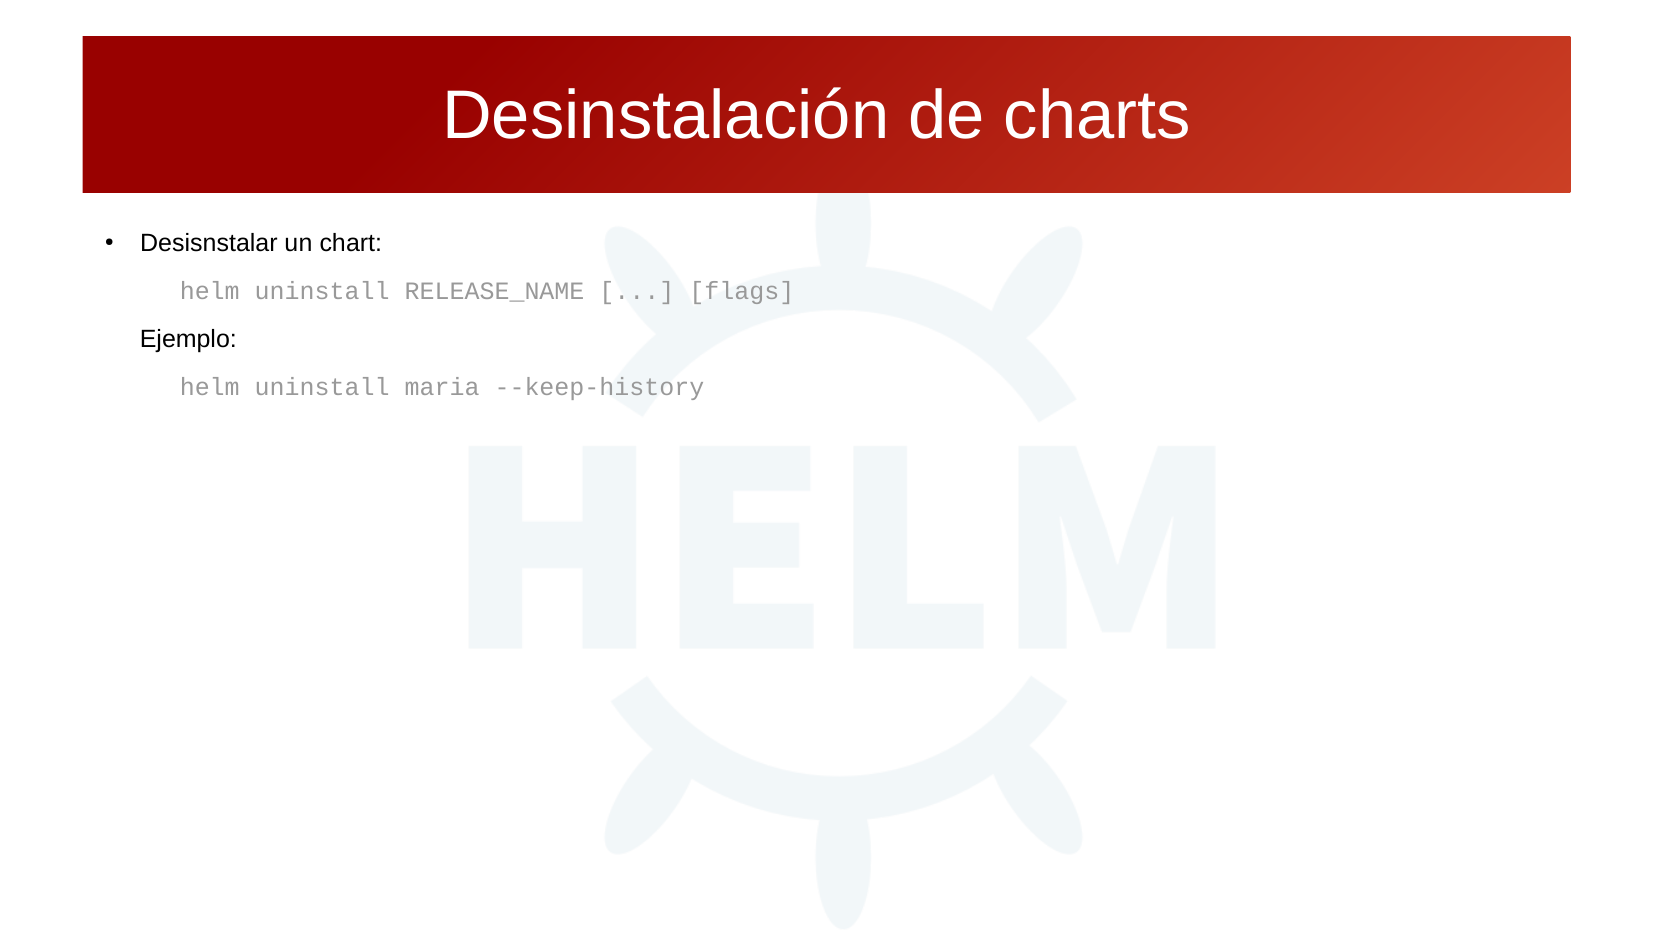

# Desinstalación de charts
Desisnstalar un chart:
	helm uninstall RELEASE_NAME [...] [flags]
 Ejemplo:
	helm uninstall maria --keep-history